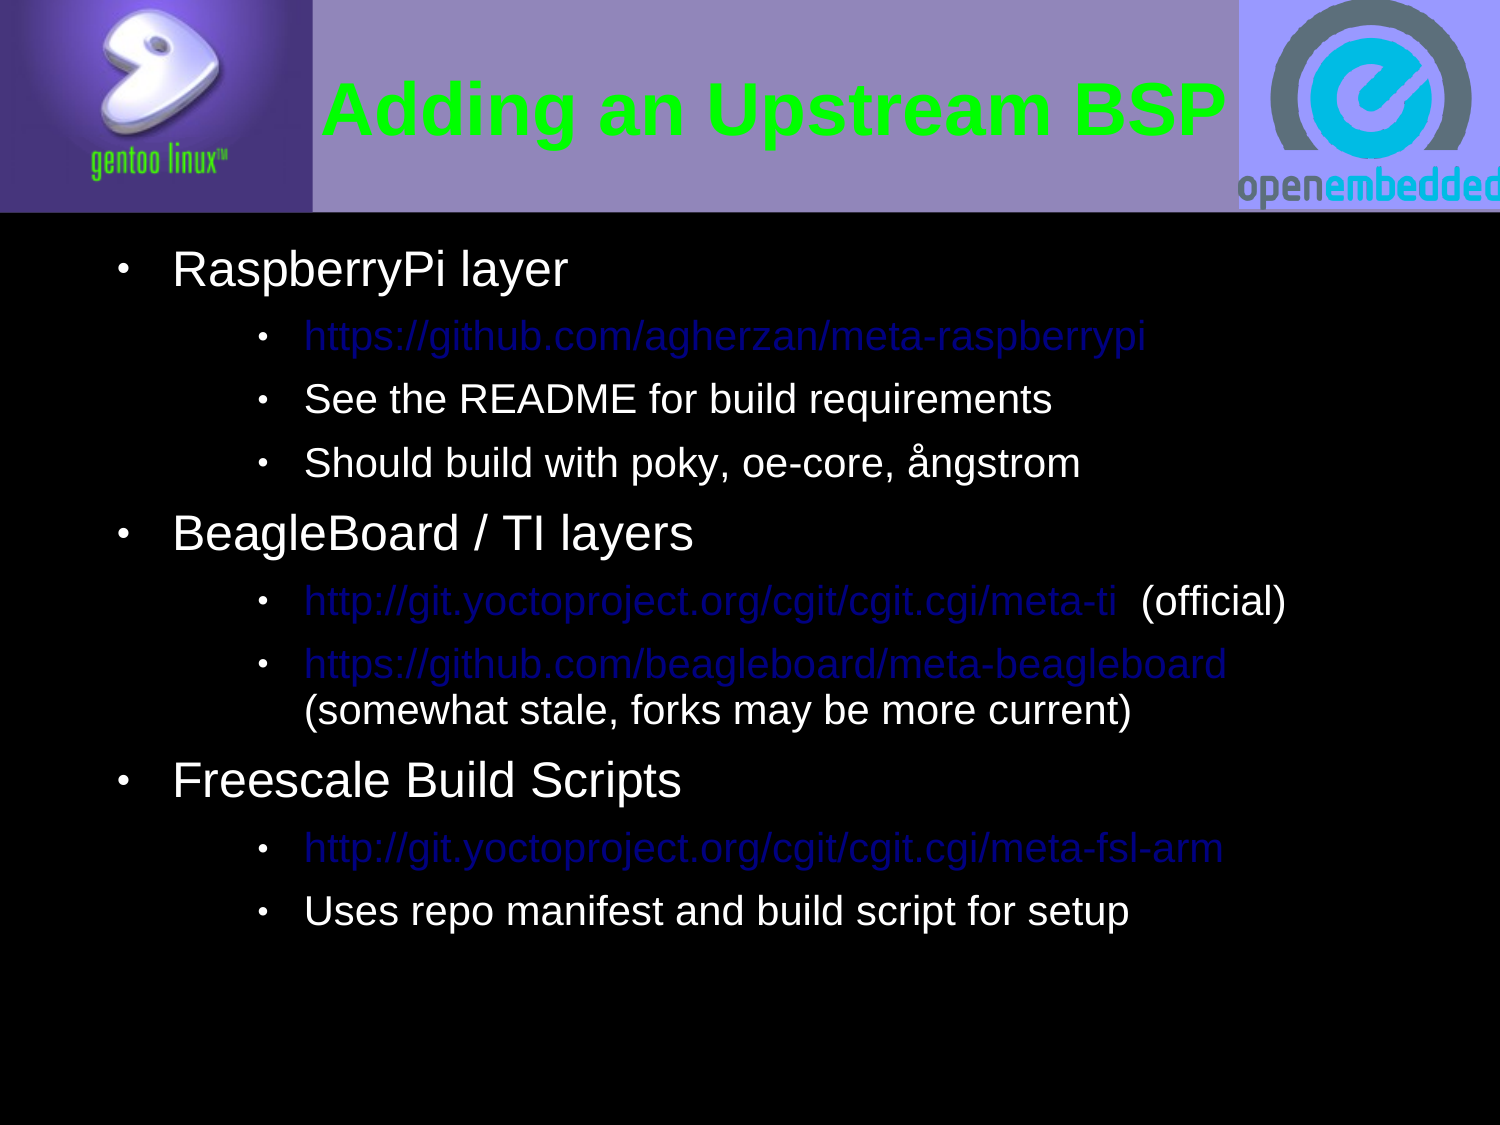

# Adding an Upstream BSP
RaspberryPi layer
https://github.com/agherzan/meta-raspberrypi
See the README for build requirements
Should build with poky, oe-core, ångstrom
BeagleBoard / TI layers
http://git.yoctoproject.org/cgit/cgit.cgi/meta-ti (official)
https://github.com/beagleboard/meta-beagleboard (somewhat stale, forks may be more current)
Freescale Build Scripts
http://git.yoctoproject.org/cgit/cgit.cgi/meta-fsl-arm
Uses repo manifest and build script for setup